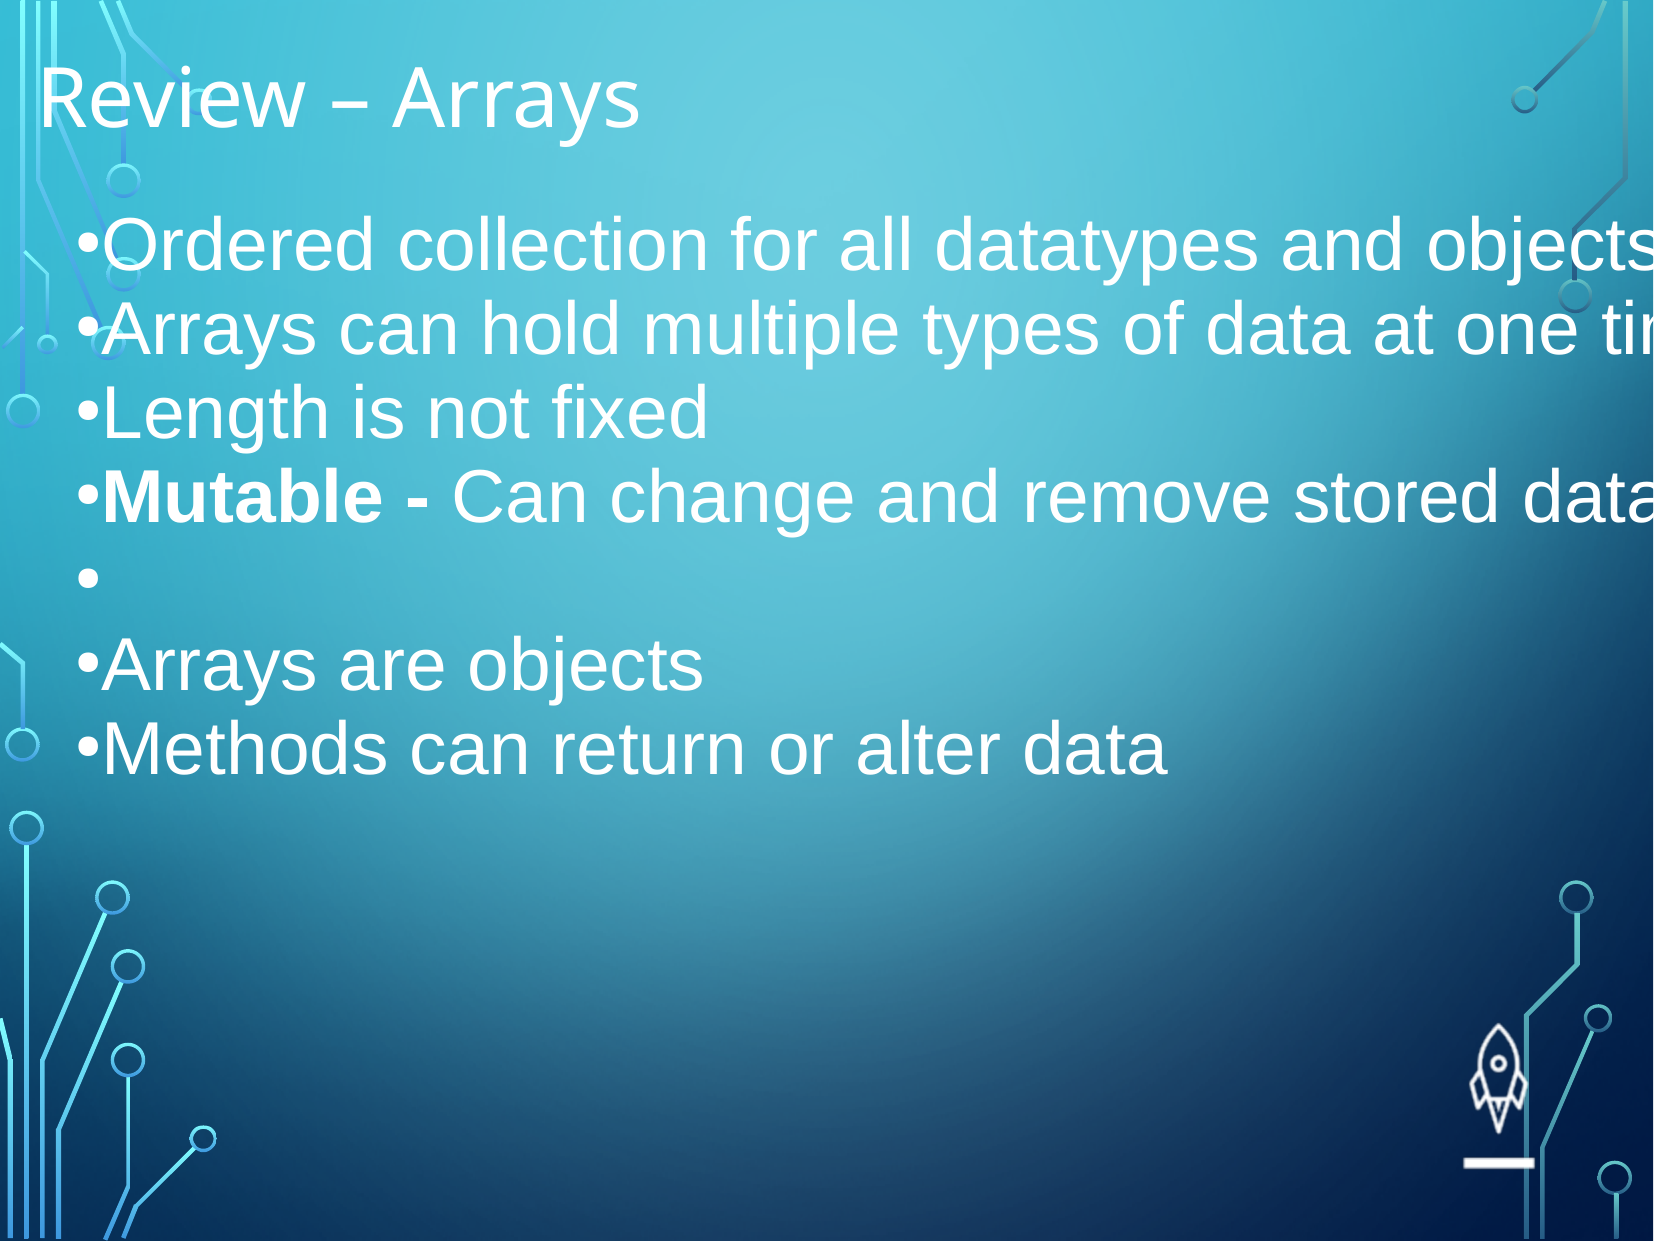

Review – Arrays
Ordered collection for all datatypes and objects
Arrays can hold multiple types of data at one time
Length is not fixed
Mutable - Can change and remove stored data
Arrays are objects
Methods can return or alter data